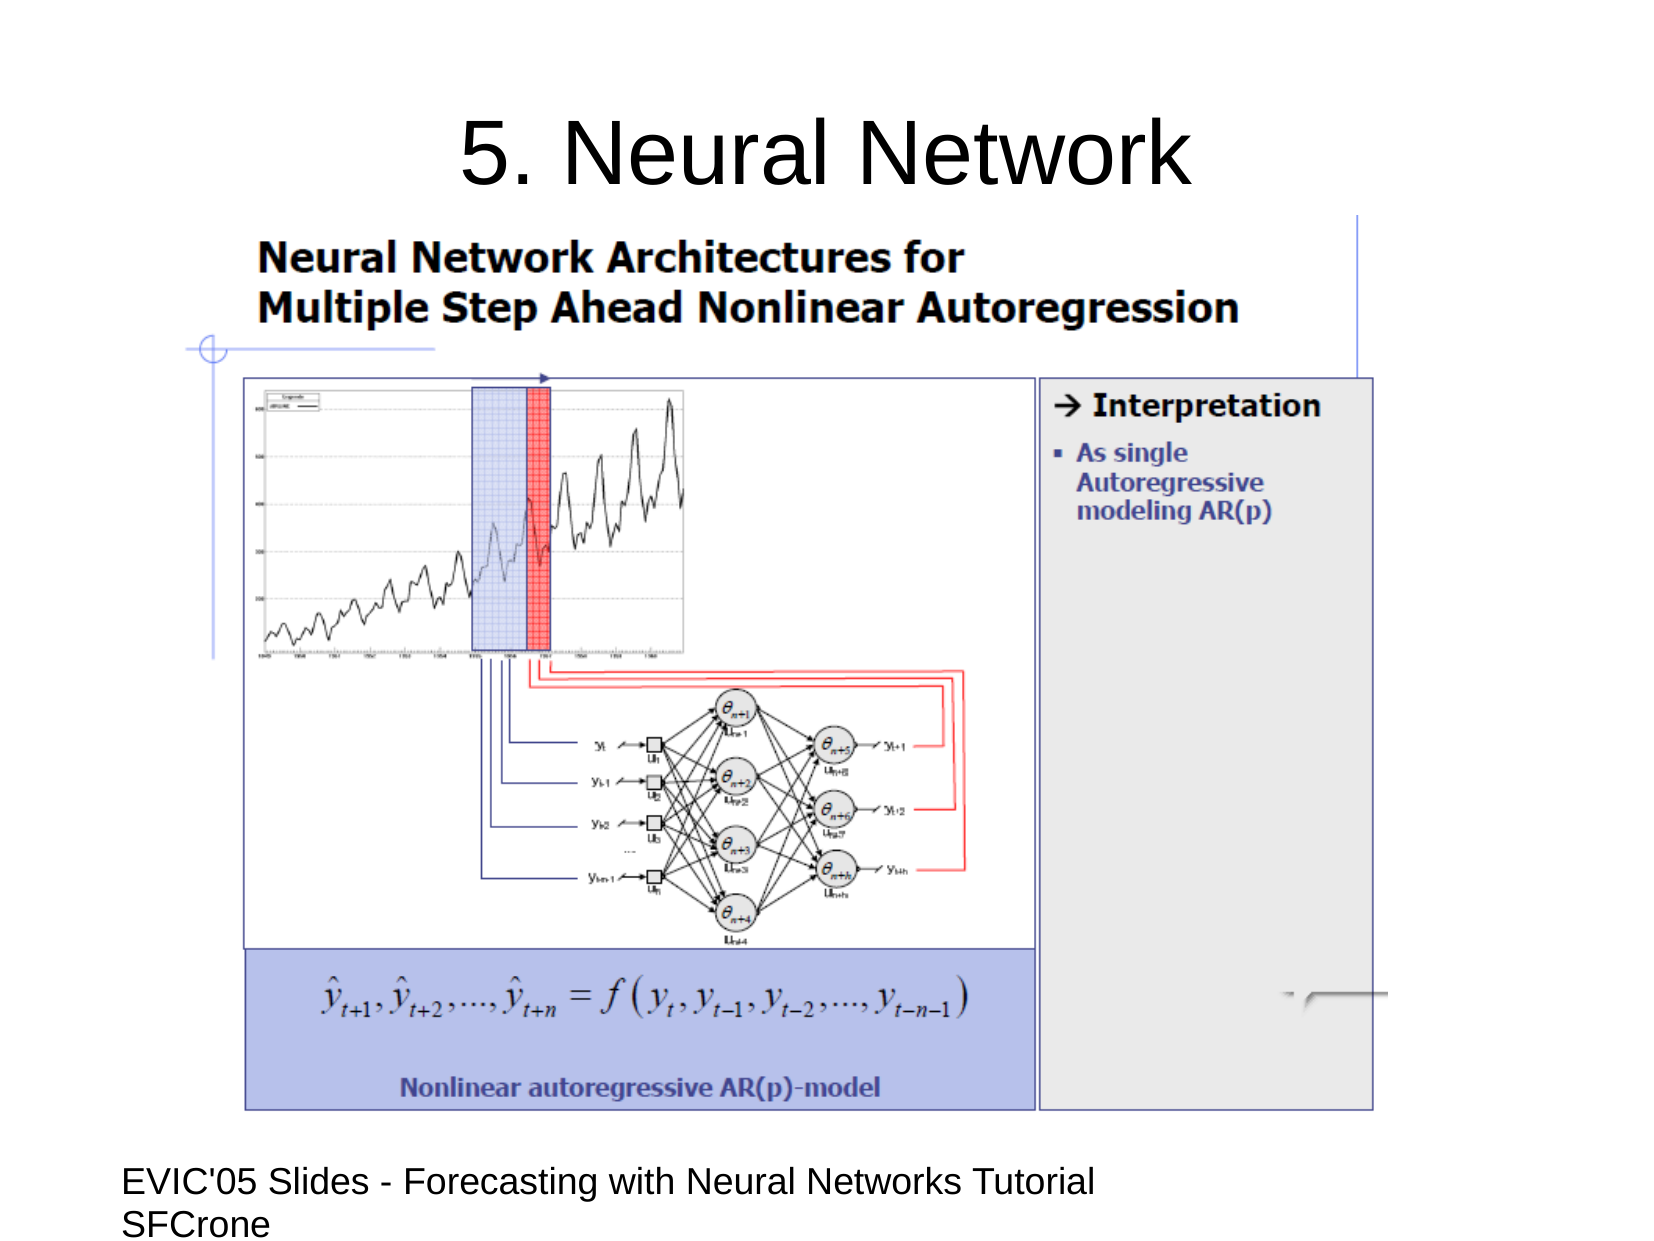

# 5. Neural Network
EVIC'05 Slides - Forecasting with Neural Networks Tutorial SFCrone